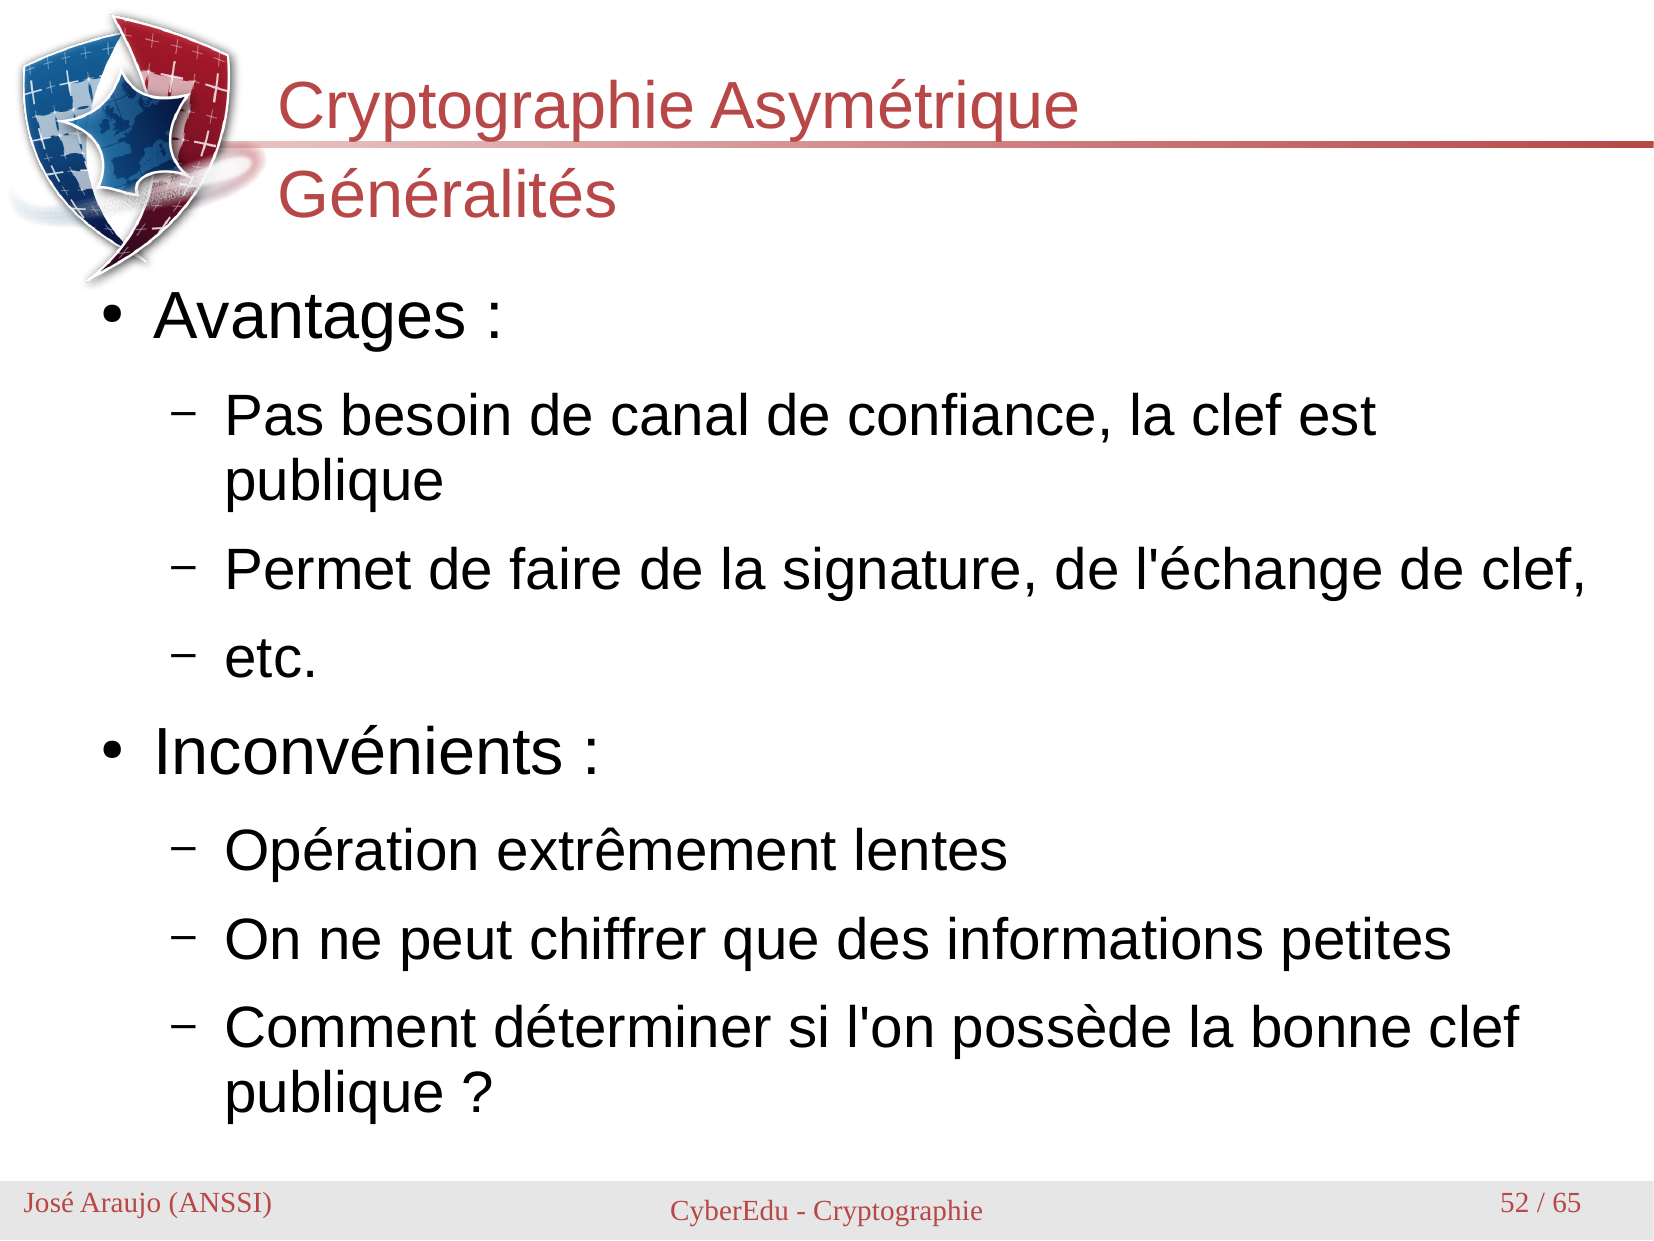

# Cryptographie Asymétrique Généralités
Avantages :
Pas besoin de canal de confiance, la clef est publique
Permet de faire de la signature, de l'échange de clef,
etc.
Inconvénients :
Opération extrêmement lentes
On ne peut chiffrer que des informations petites
Comment déterminer si l'on possède la bonne clef publique ?